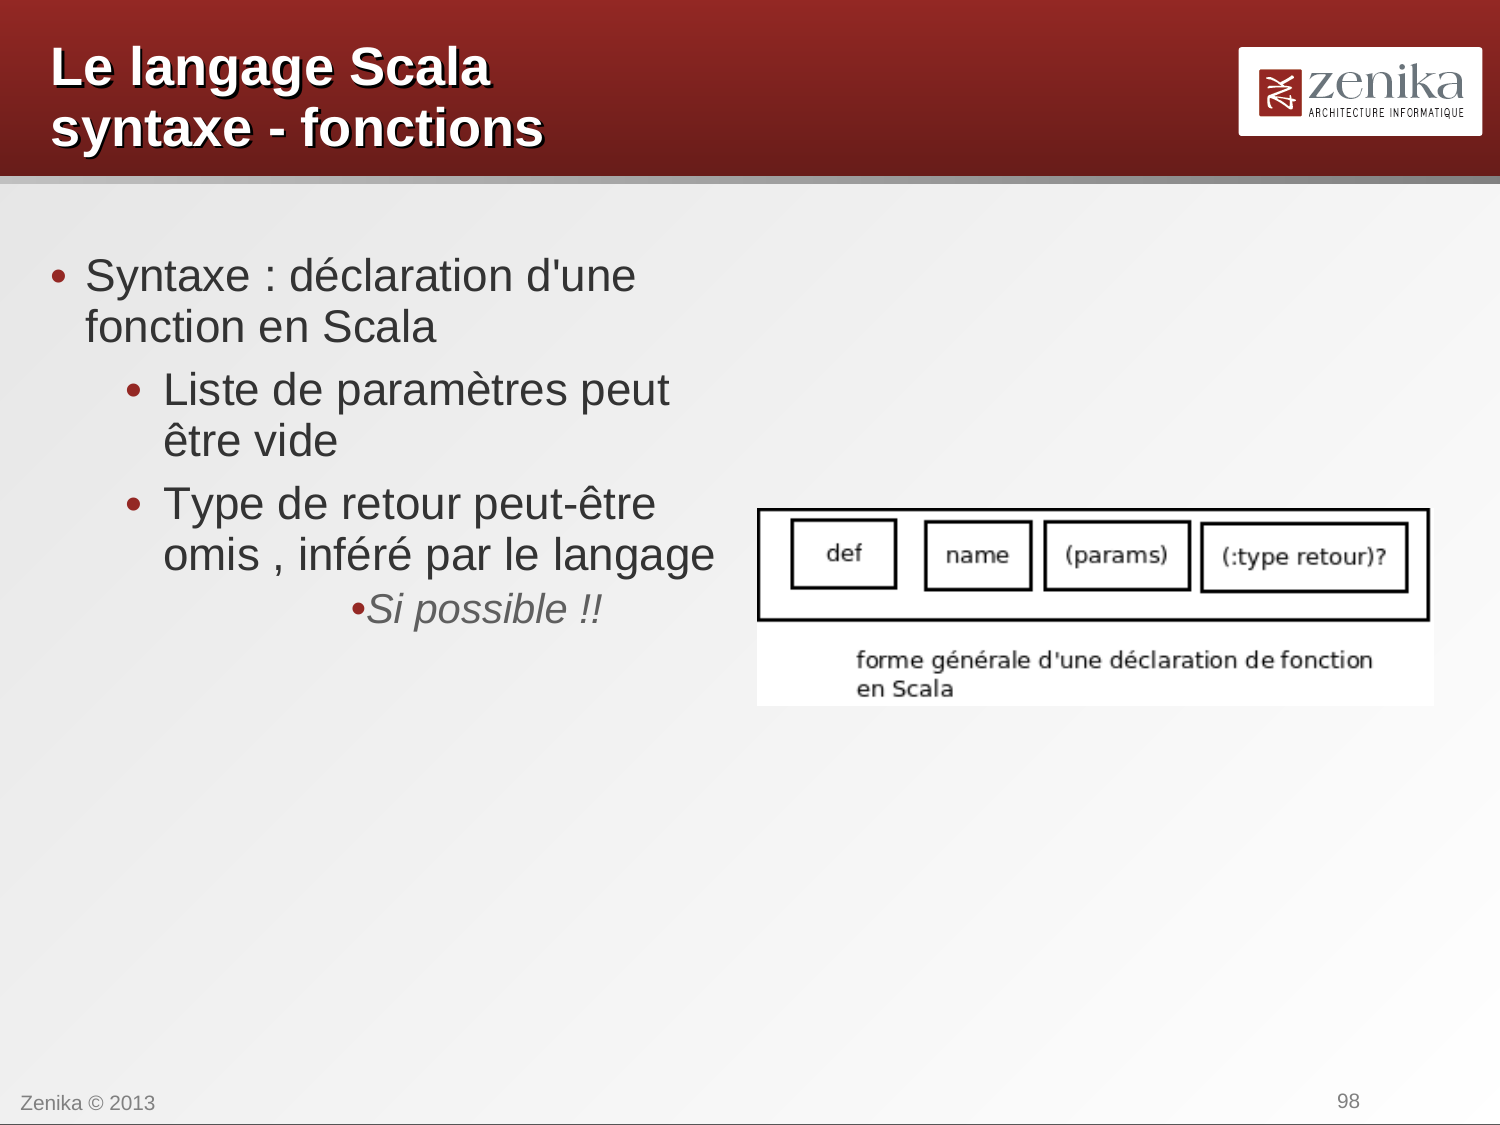

# Le langage Scala syntaxe - fonctions
Syntaxe : déclaration d'une fonction en Scala
Liste de paramètres peut être vide
Type de retour peut-être omis , inféré par le langage
Si possible !!